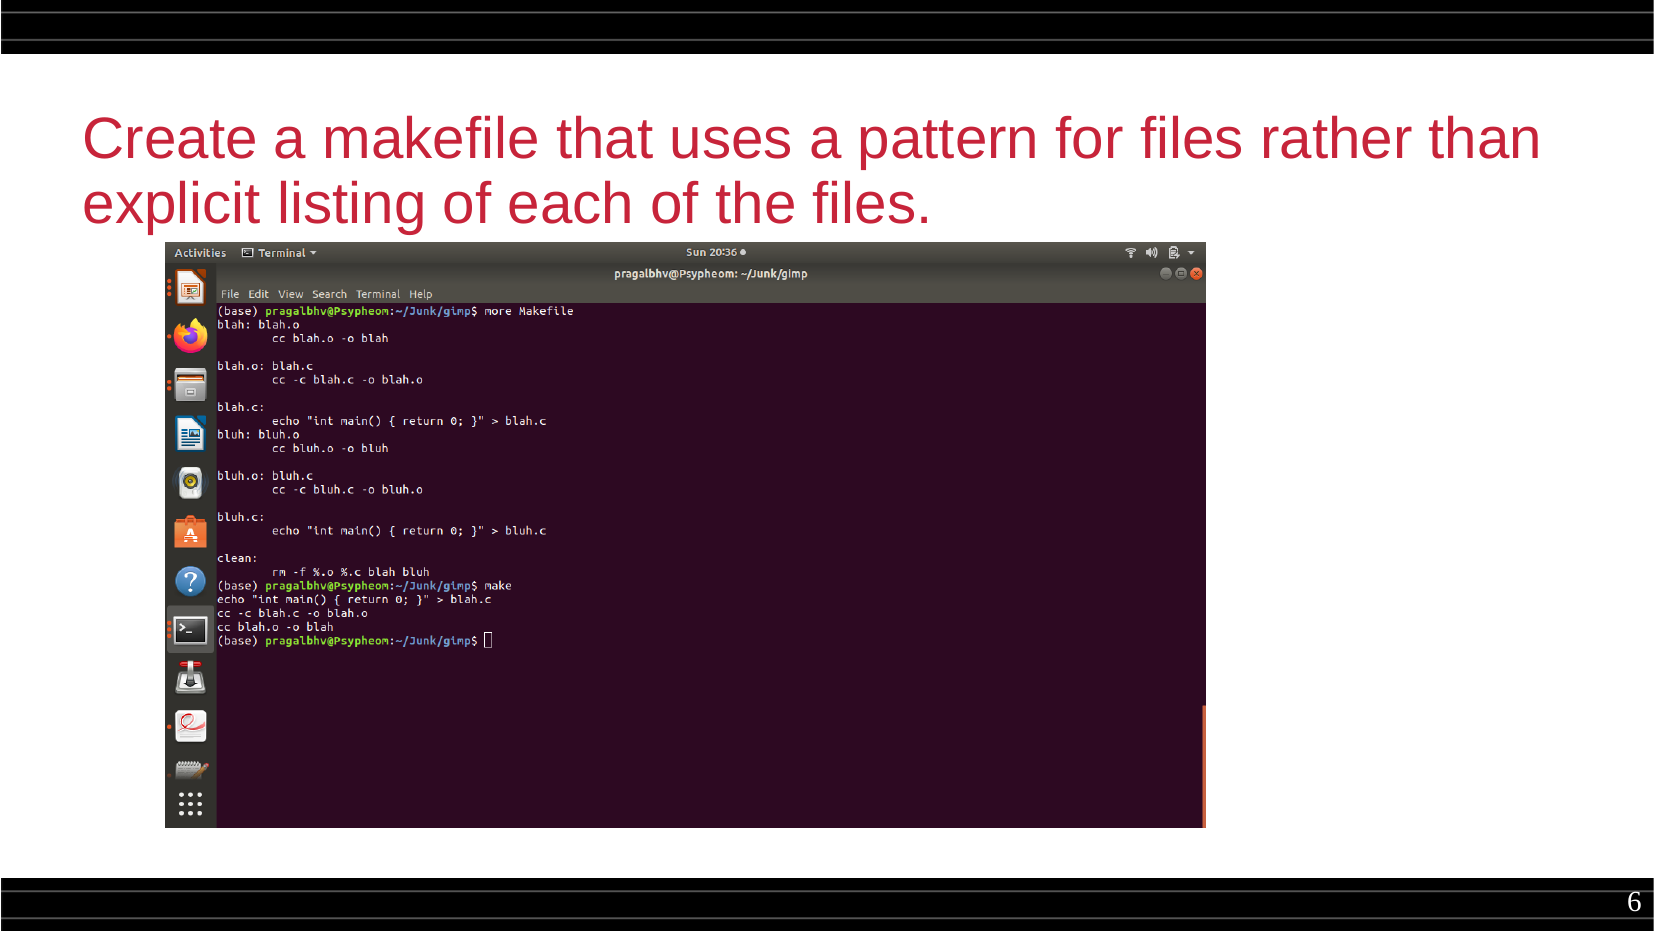

# Create a makefile that uses a pattern for files rather than explicit listing of each of the files.